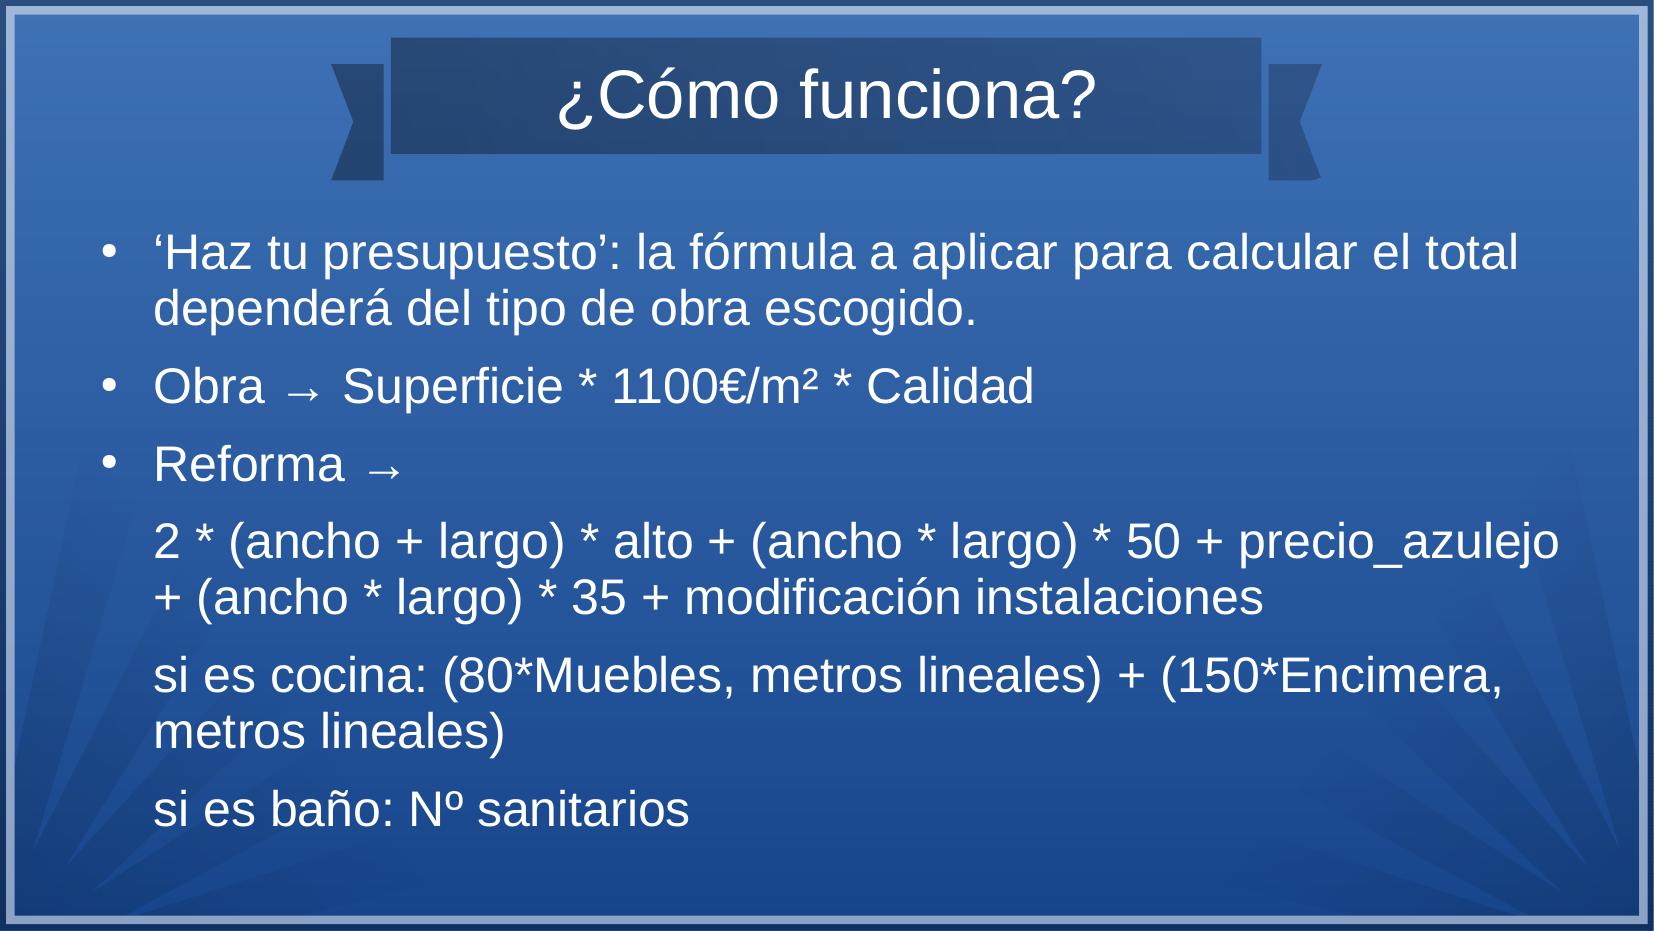

# ¿Cómo funciona?
‘Haz tu presupuesto’: la fórmula a aplicar para calcular el total dependerá del tipo de obra escogido.
Obra → Superficie * 1100€/m² * Calidad
Reforma →
2 * (ancho + largo) * alto + (ancho * largo) * 50 + precio_azulejo + (ancho * largo) * 35 + modificación instalaciones
si es cocina: (80*Muebles, metros lineales) + (150*Encimera, metros lineales)
si es baño: Nº sanitarios